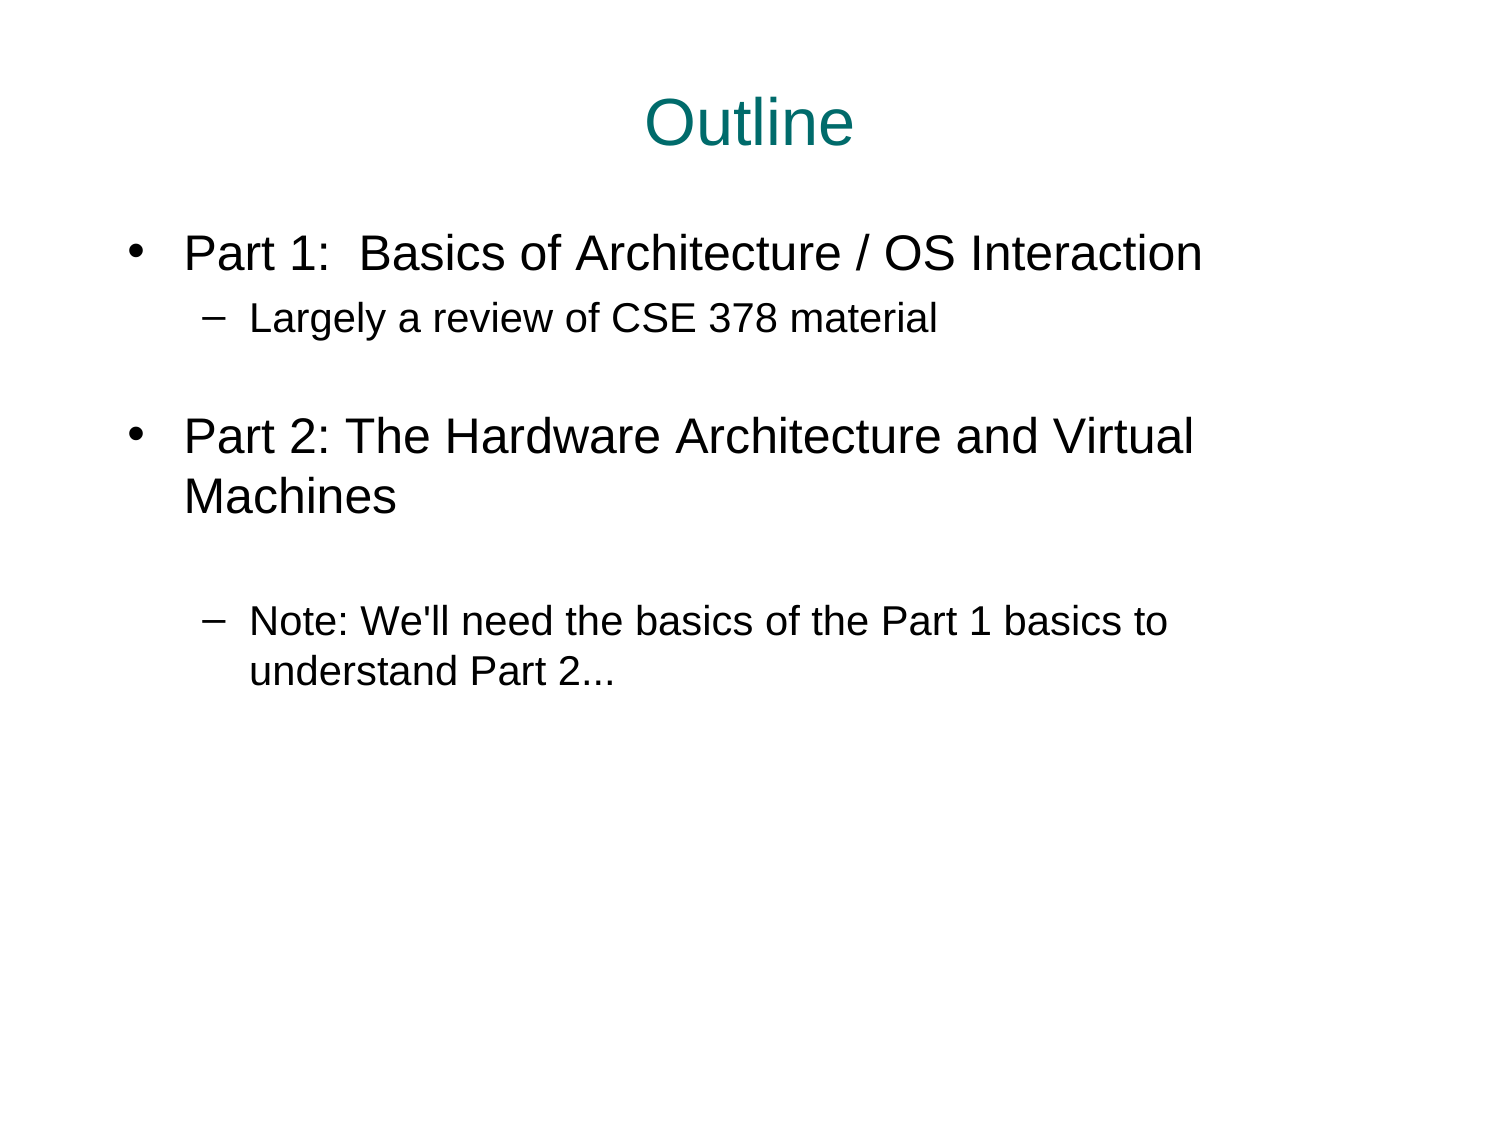

# Outline
Part 1: Basics of Architecture / OS Interaction
Largely a review of CSE 378 material
Part 2: The Hardware Architecture and Virtual Machines
Note: We'll need the basics of the Part 1 basics to understand Part 2...
2